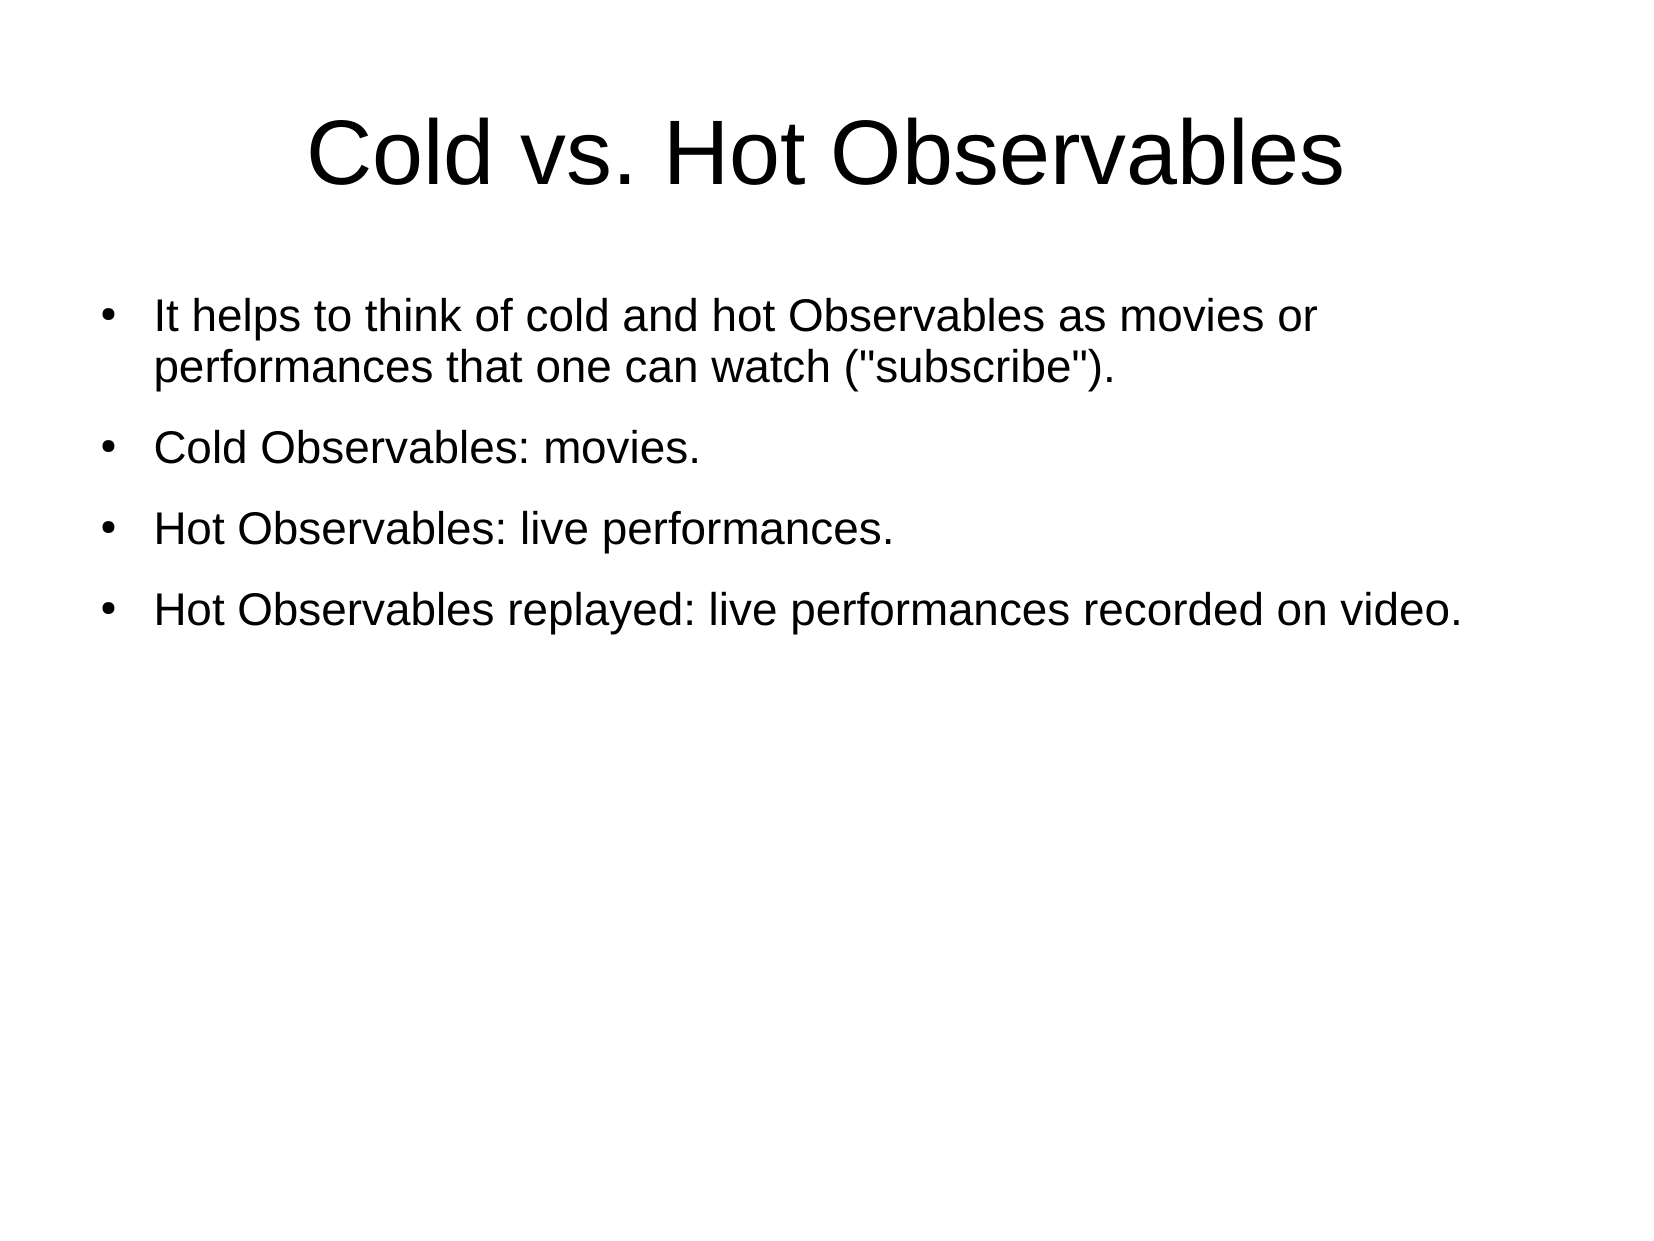

# Cold vs. Hot Observables
It helps to think of cold and hot Observables as movies or performances that one can watch ("subscribe").
Cold Observables: movies.
Hot Observables: live performances.
Hot Observables replayed: live performances recorded on video.